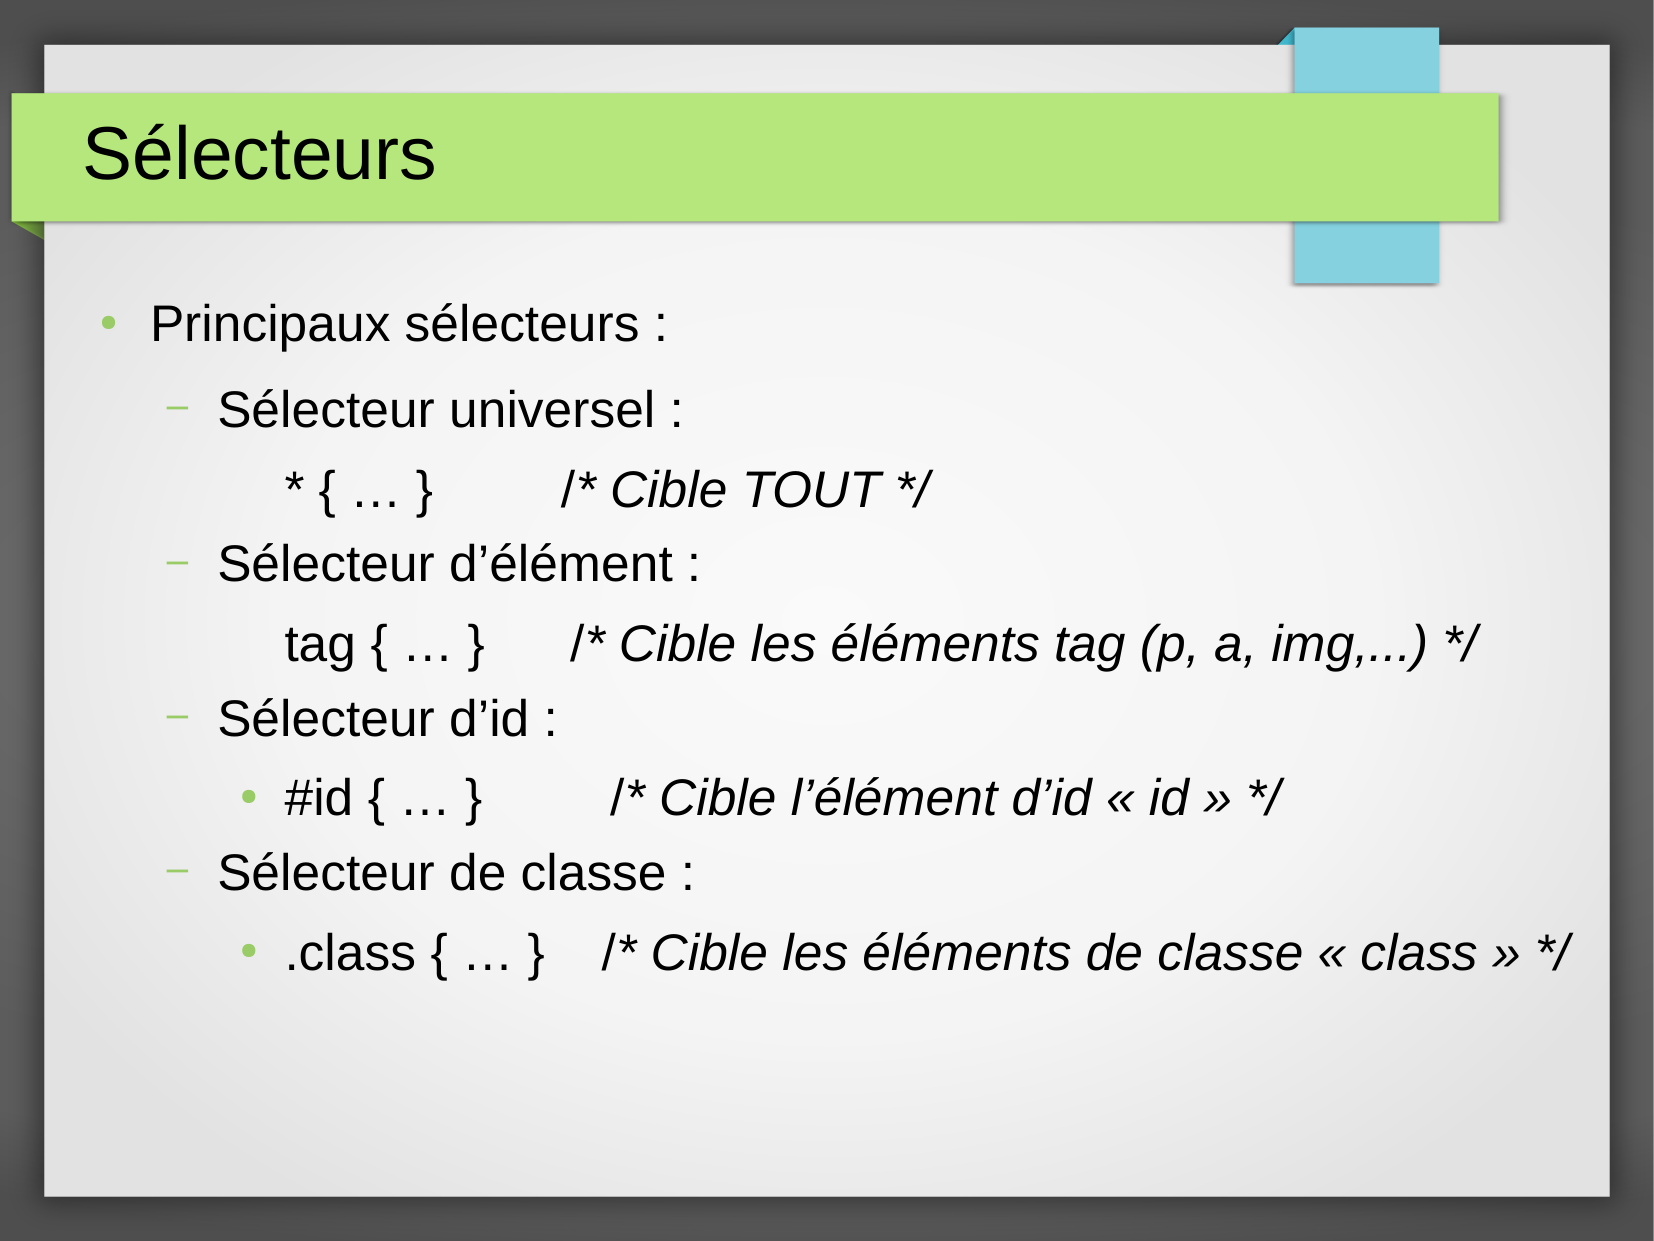

# Sélecteurs
Principaux sélecteurs :
Sélecteur universel :
* { … } /* Cible TOUT */
Sélecteur d’élément :
tag { … } /* Cible les éléments tag (p, a, img,...) */
Sélecteur d’id :
#id { … } /* Cible l’élément d’id « id » */
Sélecteur de classe :
.class { … } /* Cible les éléments de classe « class » */